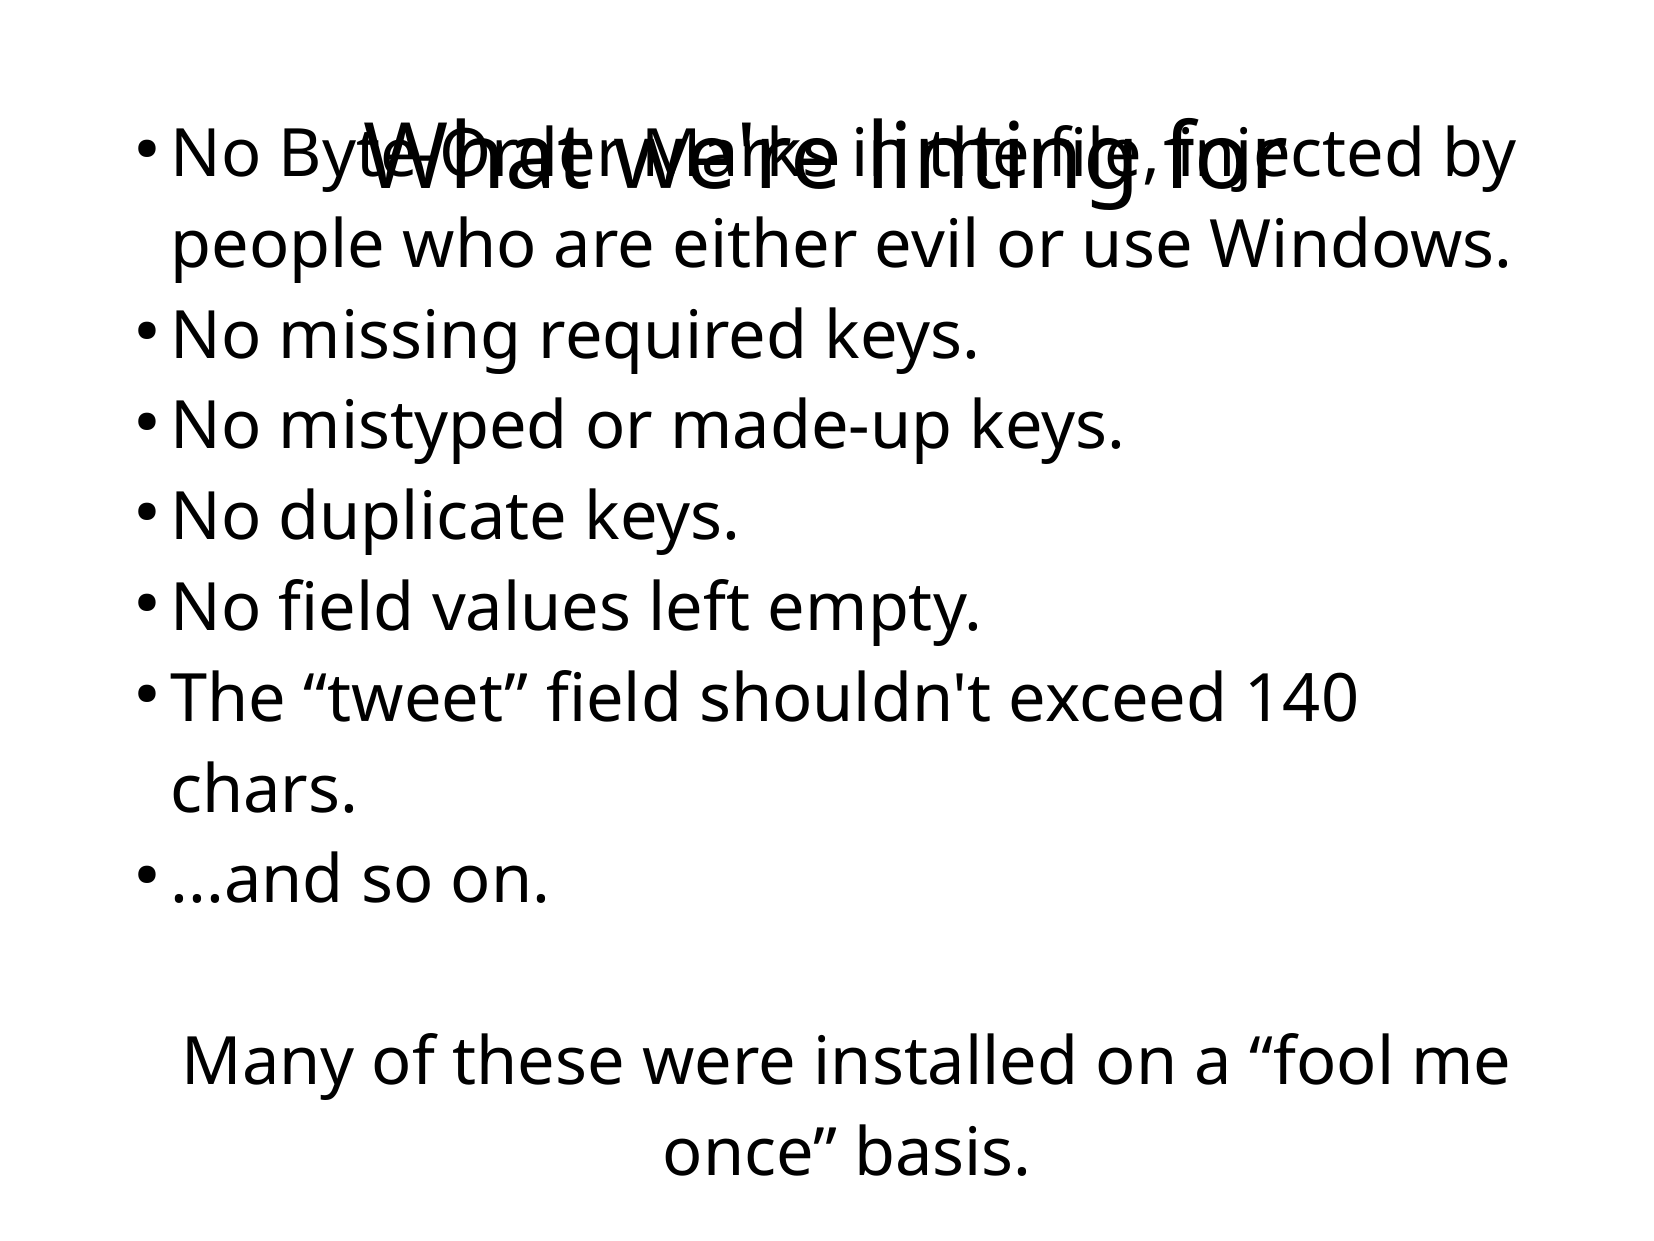

No Byte-Order Marks in the file, injected by people who are either evil or use Windows.
No missing required keys.
No mistyped or made-up keys.
No duplicate keys.
No field values left empty.
The “tweet” field shouldn't exceed 140 chars.
...and so on.
Many of these were installed on a “fool me once” basis.
# What we're linting for